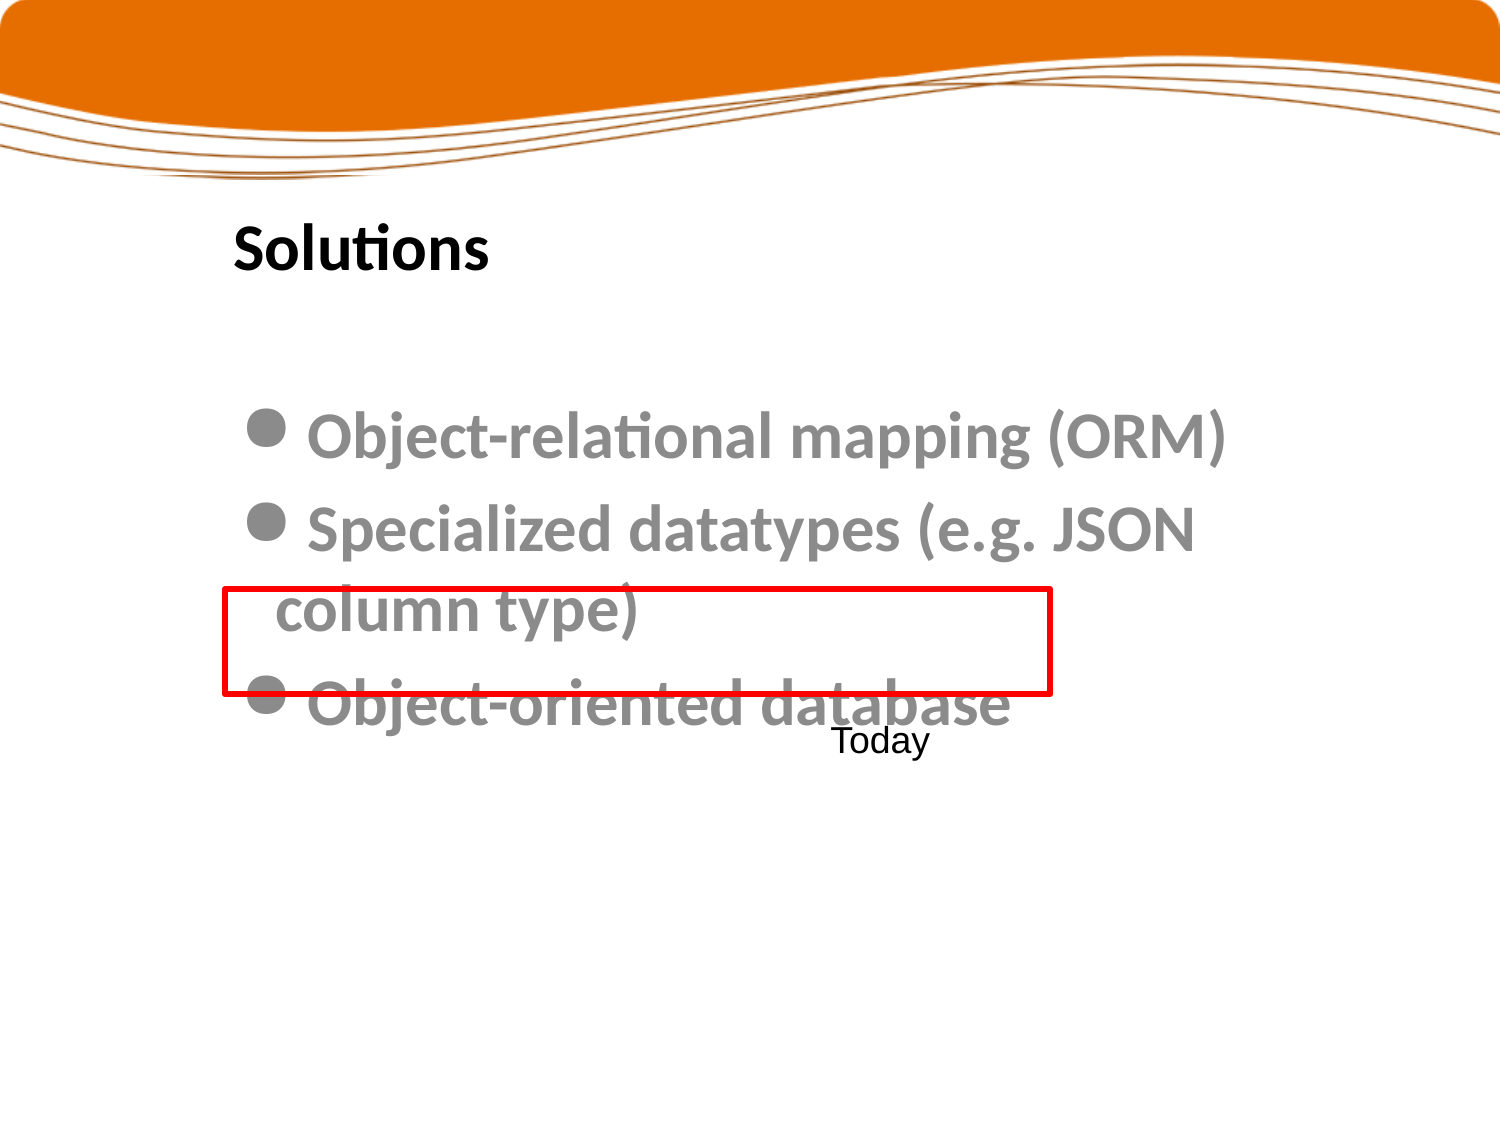

Solutions
 Object-relational mapping (ORM)
 Specialized datatypes (e.g. JSON column type)
 Object-oriented database
Today